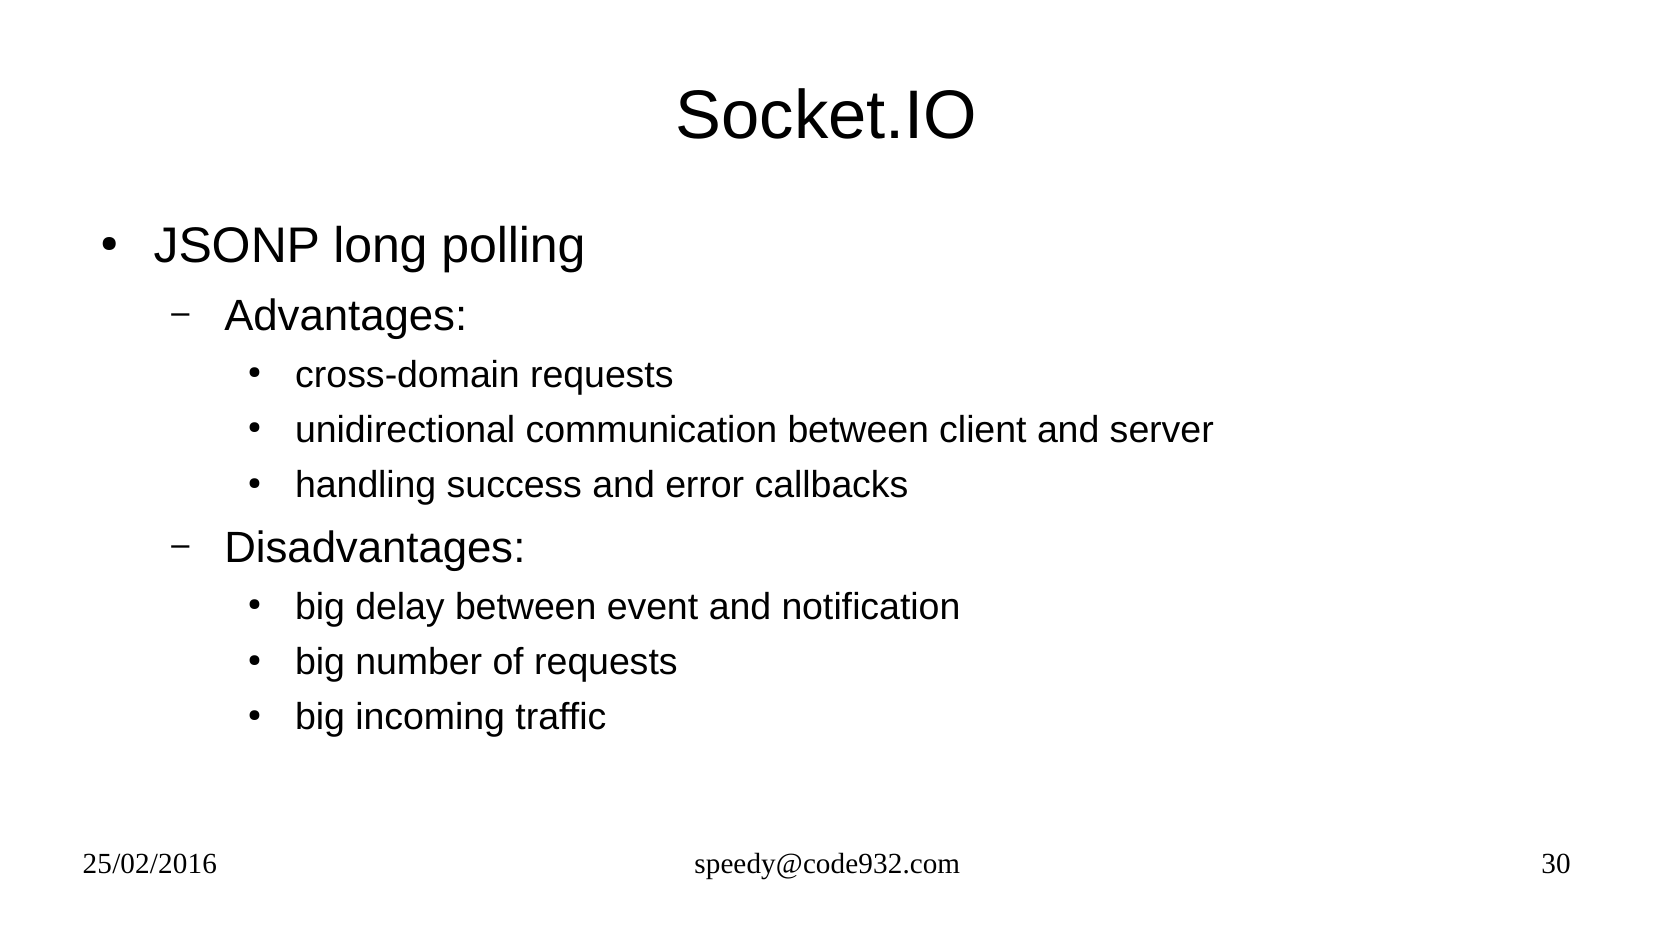

# Socket.IO
JSONP long polling
Advantages:
cross-domain requests
unidirectional communication between client and server
handling success and error callbacks
Disadvantages:
big delay between event and notification
big number of requests
big incoming traffic
25/02/2016
speedy@code932.com
30